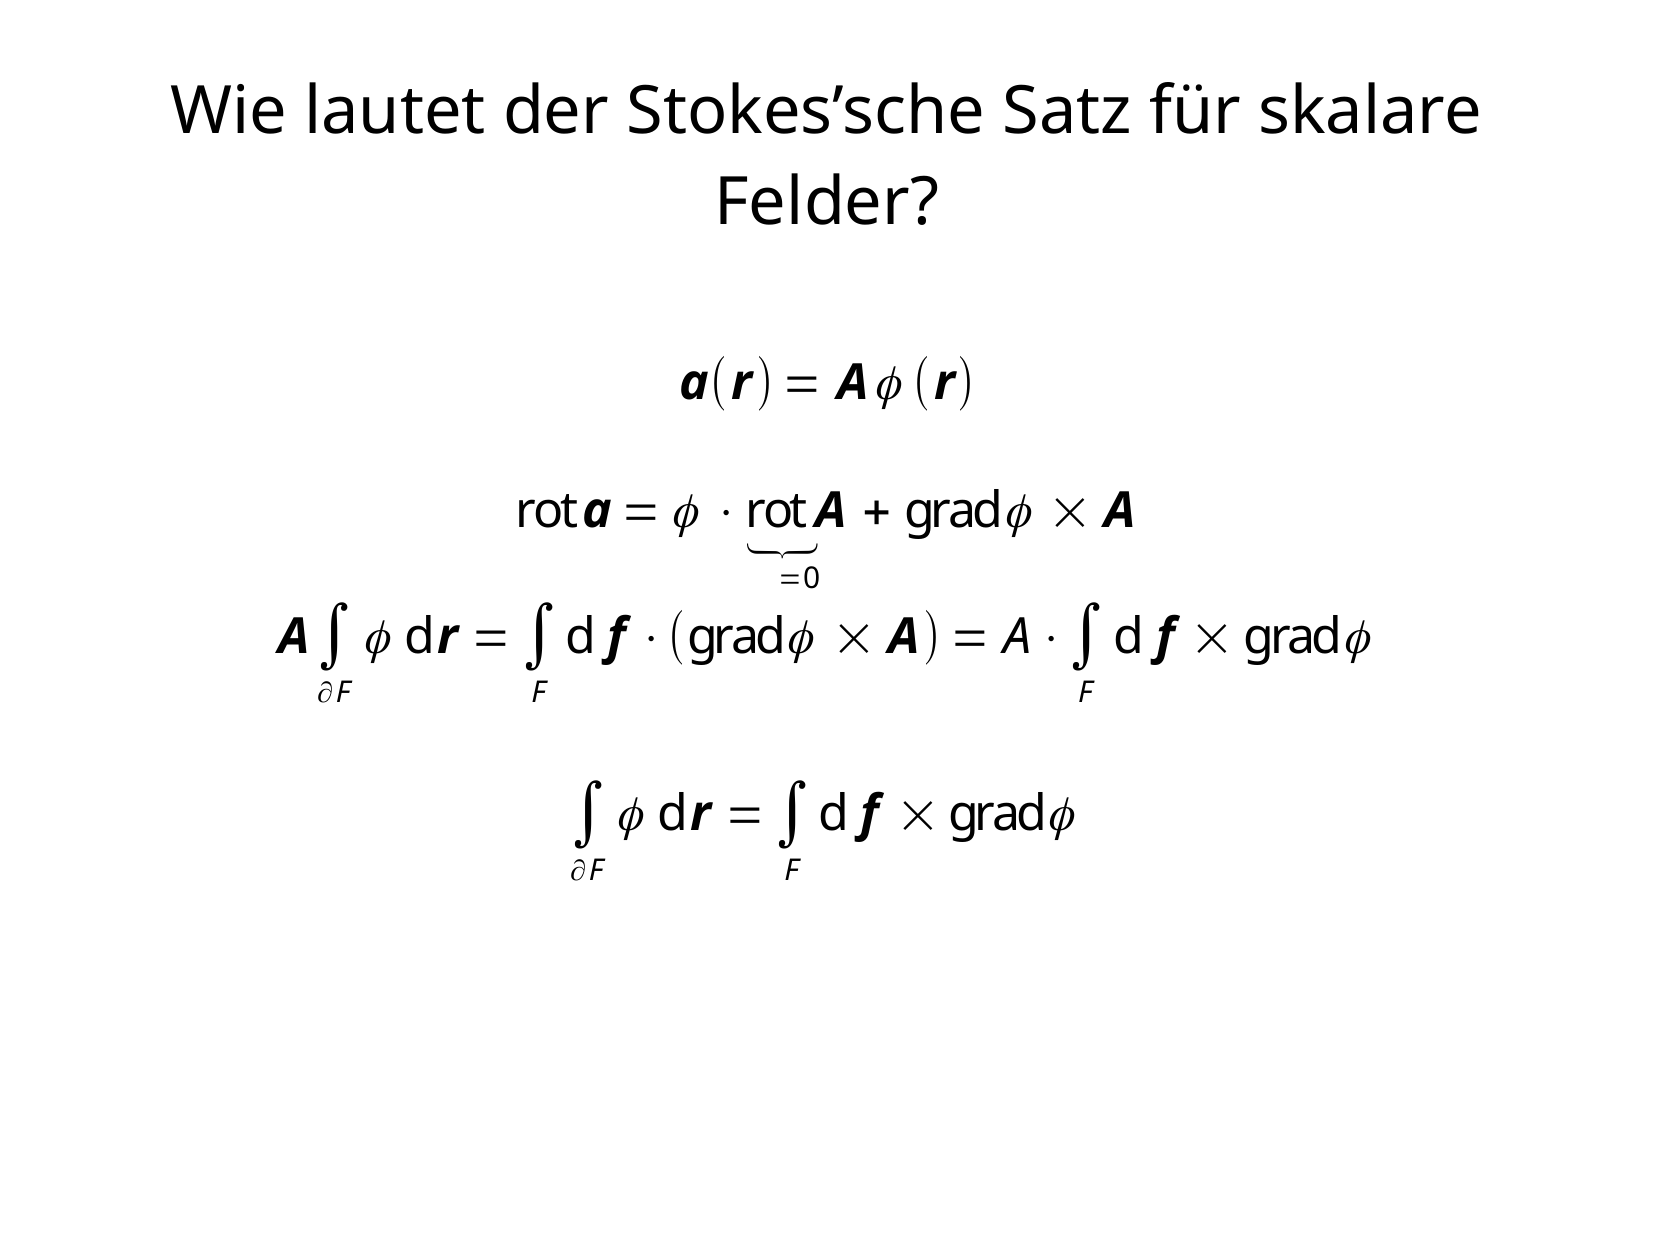

# Wie lautet der Stokes’sche Satz für skalare Felder?